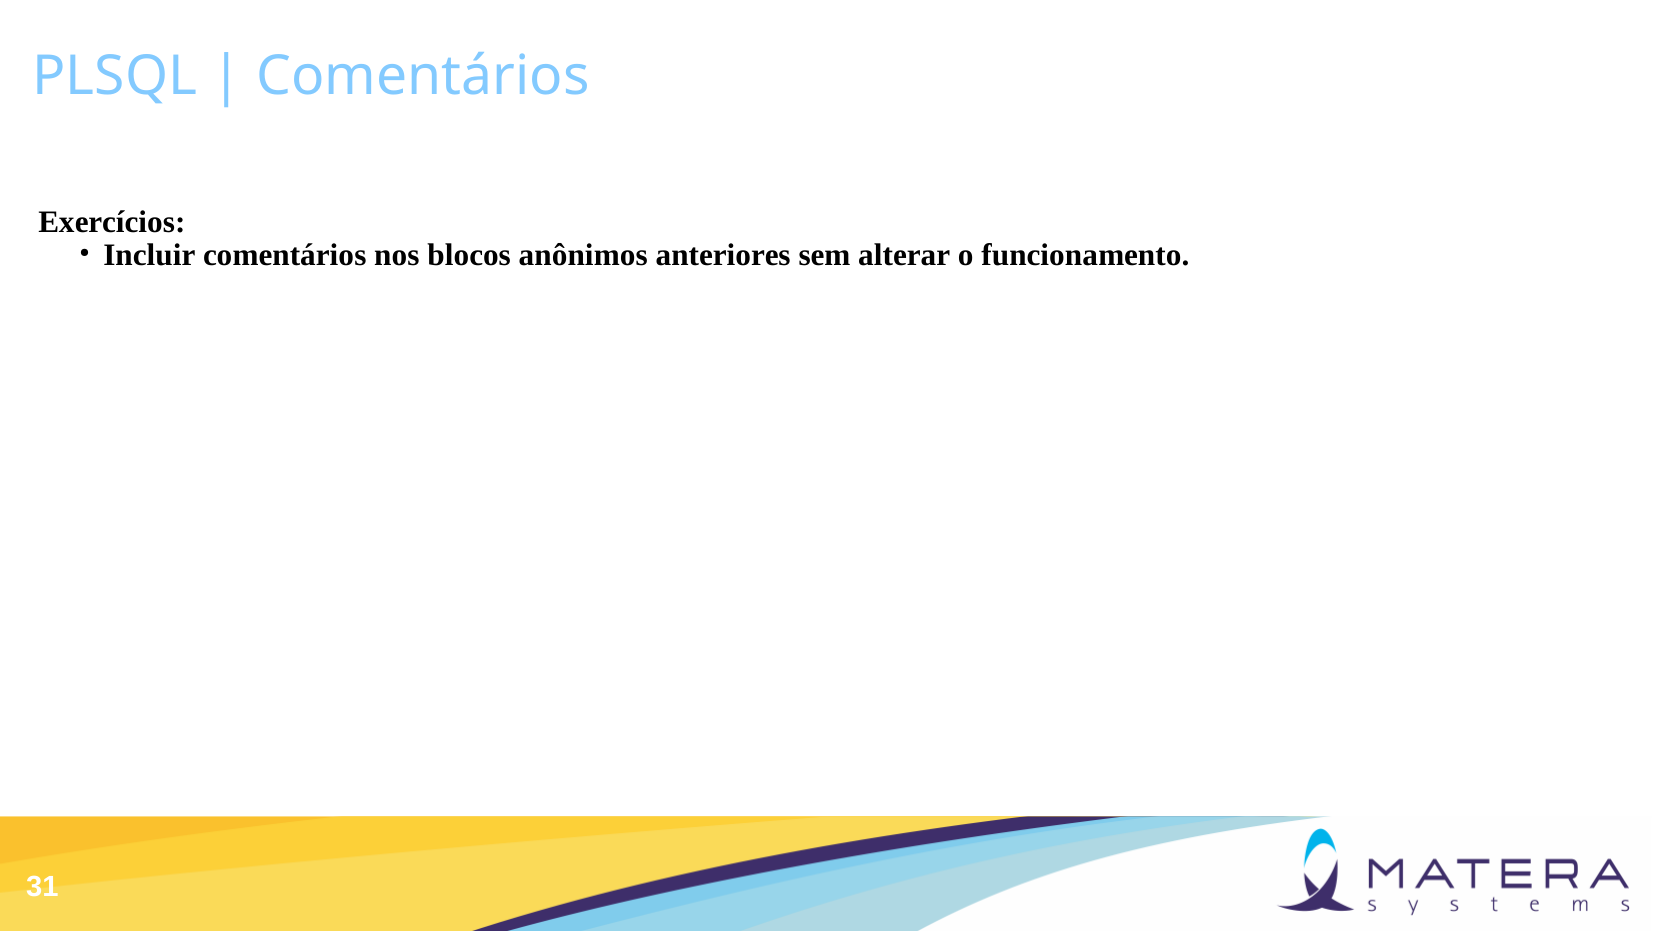

# PLSQL | Comentários
Exercícios:
Incluir comentários nos blocos anônimos anteriores sem alterar o funcionamento.